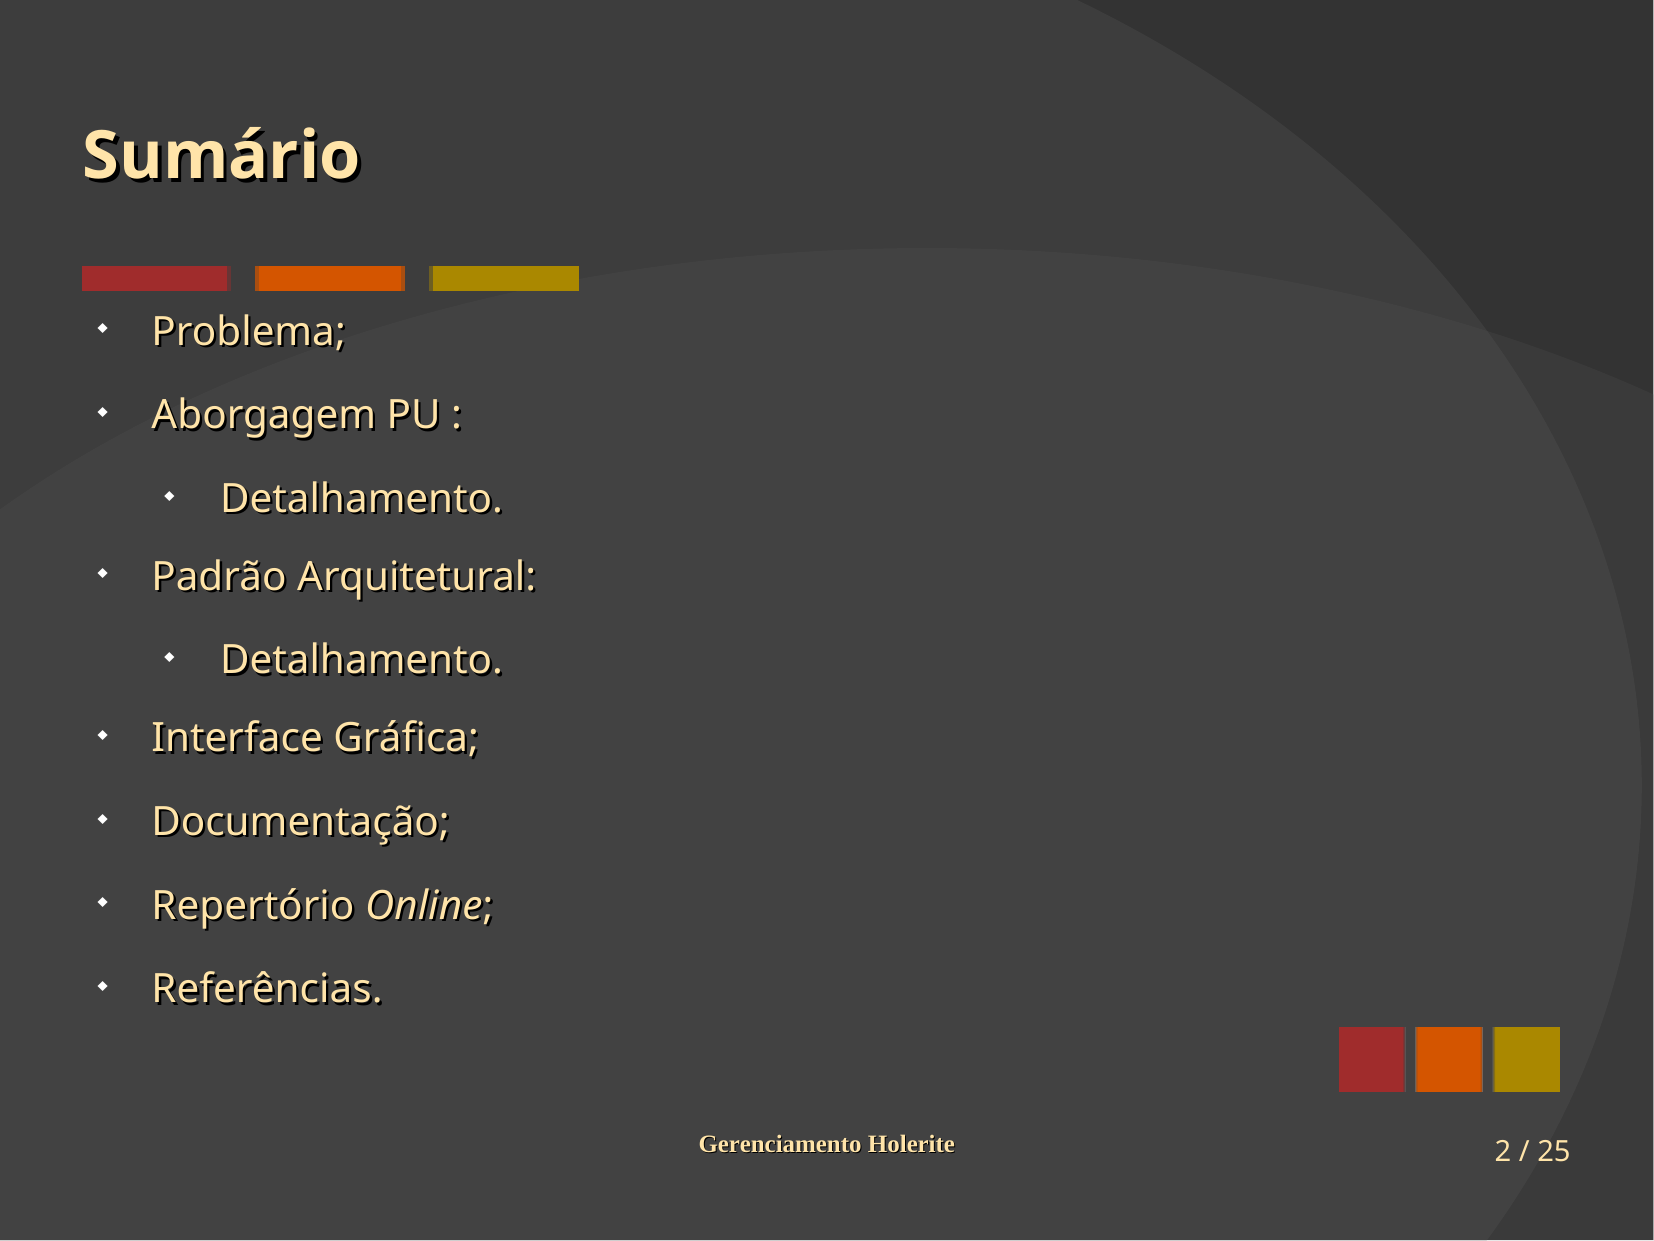

# Sumário
Problema;
Aborgagem PU :
Detalhamento.
Padrão Arquitetural:
Detalhamento.
Interface Gráfica;
Documentação;
Repertório Online;
Referências.
2